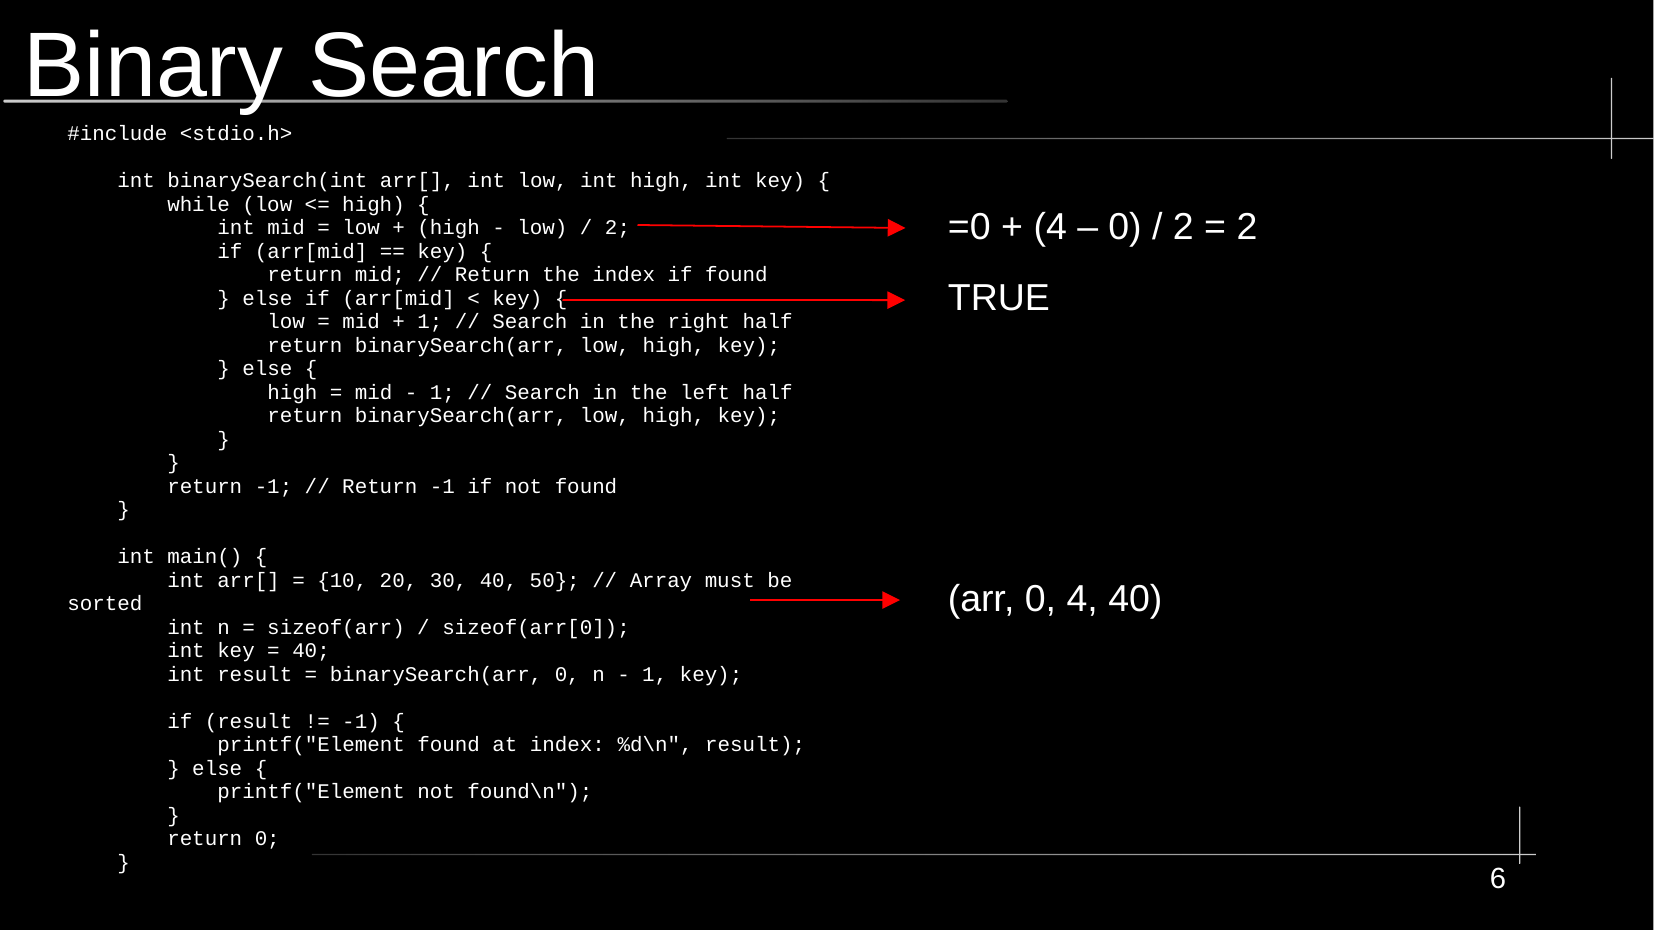

# Binary Search
#include <stdio.h>
 int binarySearch(int arr[], int low, int high, int key) {
 while (low <= high) {
 int mid = low + (high - low) / 2;
 if (arr[mid] == key) {
 return mid; // Return the index if found
 } else if (arr[mid] < key) {
 low = mid + 1; // Search in the right half
		 return binarySearch(arr, low, high, key);
 } else {
 high = mid - 1; // Search in the left half
		 return binarySearch(arr, low, high, key);
 }
 }
 return -1; // Return -1 if not found
 }
 int main() {
 int arr[] = {10, 20, 30, 40, 50}; // Array must be sorted
 int n = sizeof(arr) / sizeof(arr[0]);
 int key = 40;
 int result = binarySearch(arr, 0, n - 1, key);
 if (result != -1) {
 printf("Element found at index: %d\n", result);
 } else {
 printf("Element not found\n");
 }
 return 0;
 }
=0 + (4 – 0) / 2 = 2
TRUE
(arr, 0, 4, 40)
6